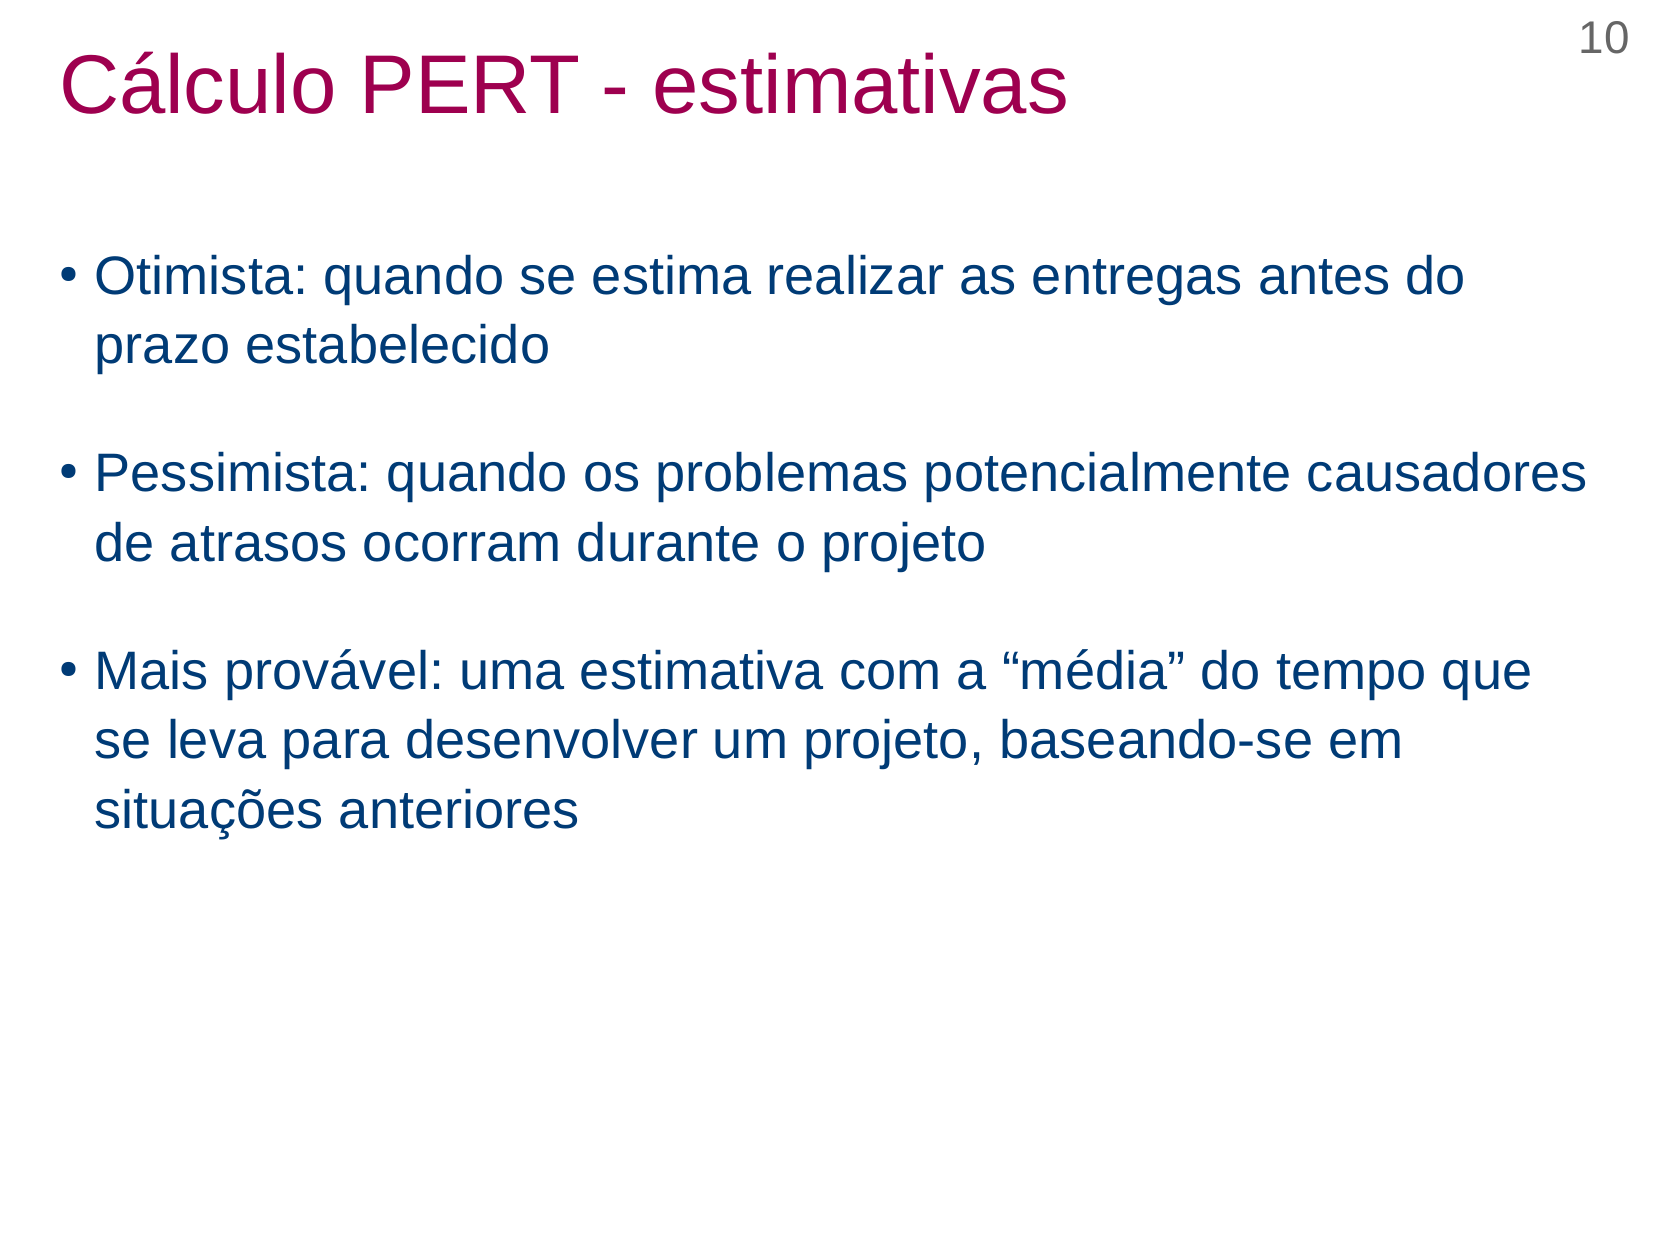

10
# Cálculo PERT - estimativas
Otimista: quando se estima realizar as entregas antes do prazo estabelecido
Pessimista: quando os problemas potencialmente causadores de atrasos ocorram durante o projeto
Mais provável: uma estimativa com a “média” do tempo que se leva para desenvolver um projeto, baseando-se em situações anteriores